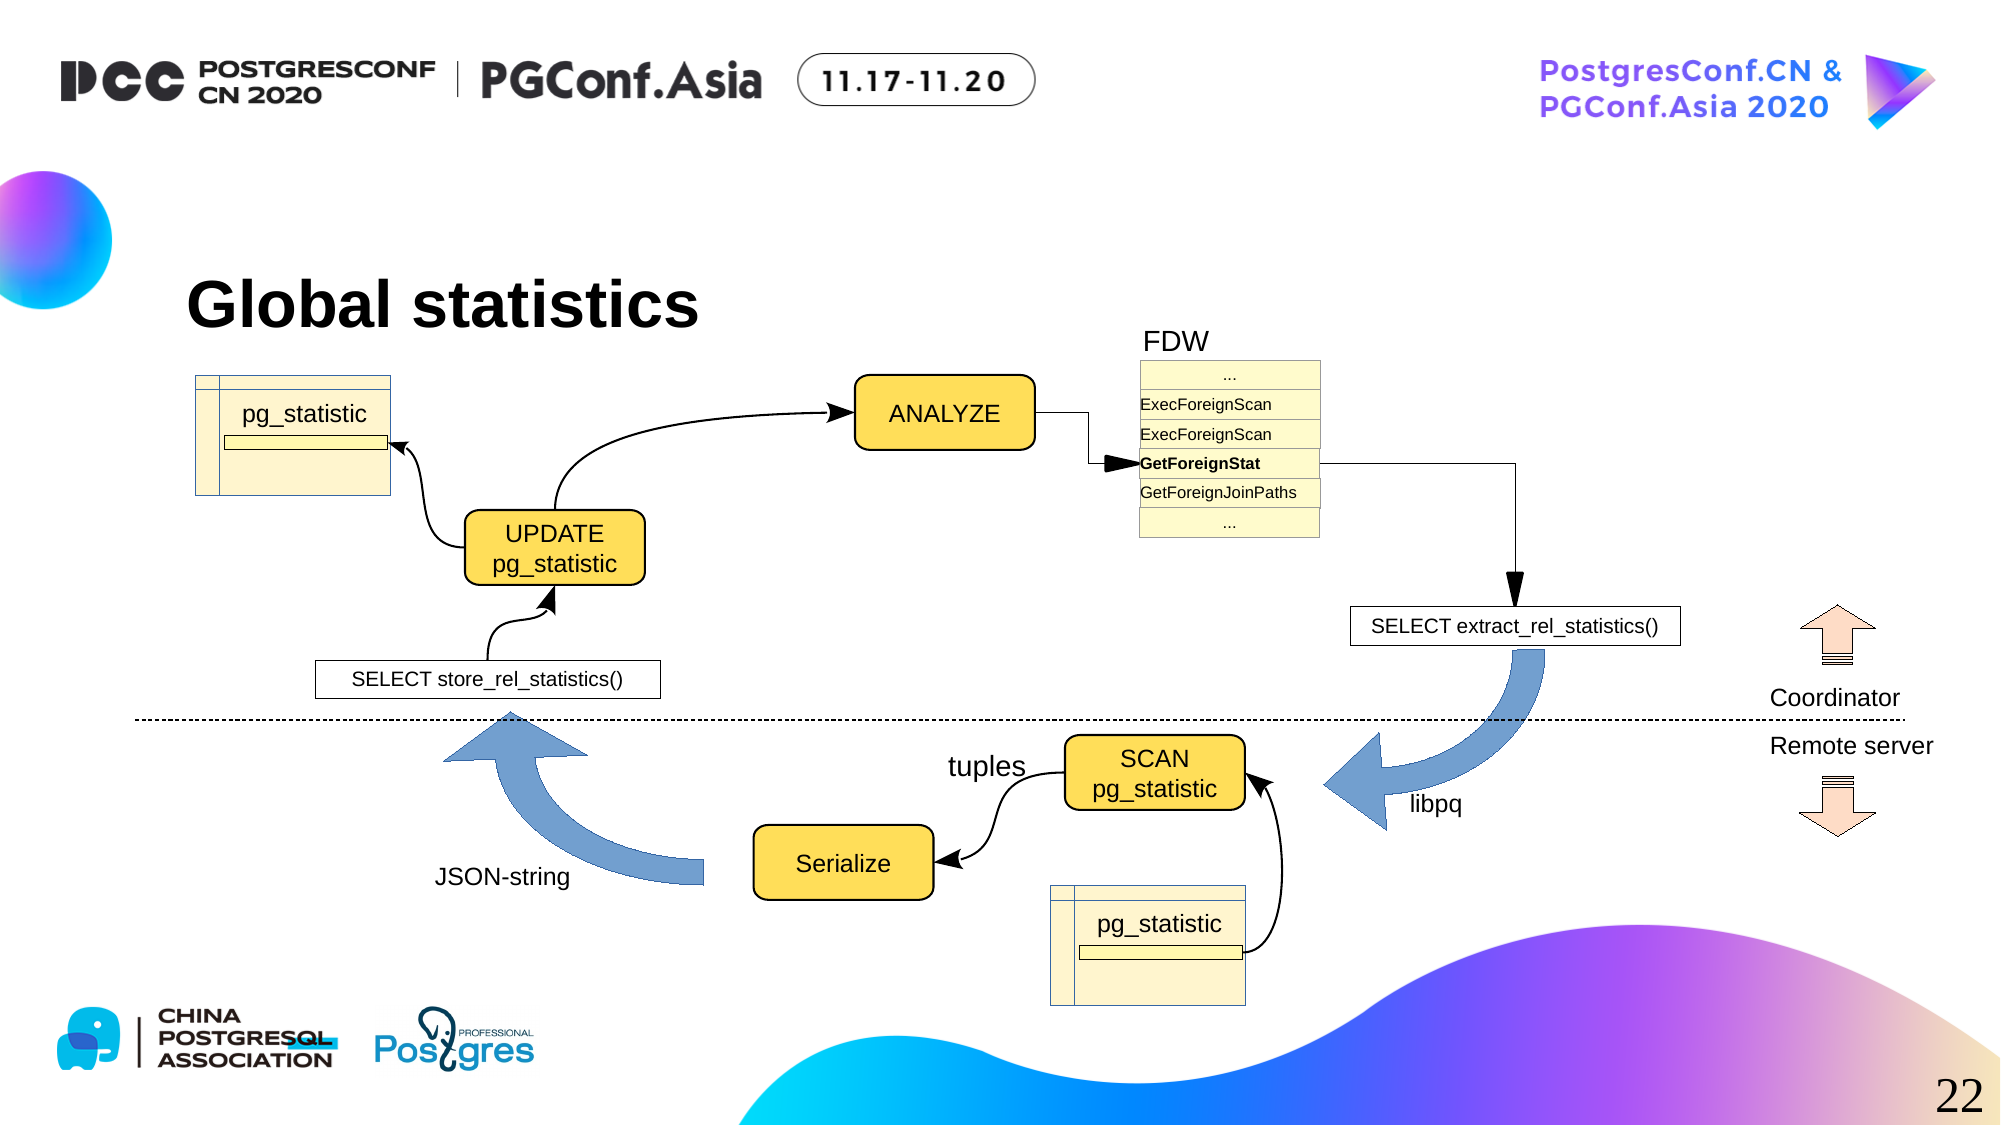

Global statistics
FDW
...
pg_statistic
ANALYZE
ExecForeignScan
ExecForeignScan
GetForeignStat
GetForeignJoinPaths
...
UPDATE
pg_statistic
SELECT extract_rel_statistics()
SELECT store_rel_statistics()
Coordinator
Remote server
SCAN
pg_statistic
tuples
libpq
Serialize
JSON-string
pg_statistic